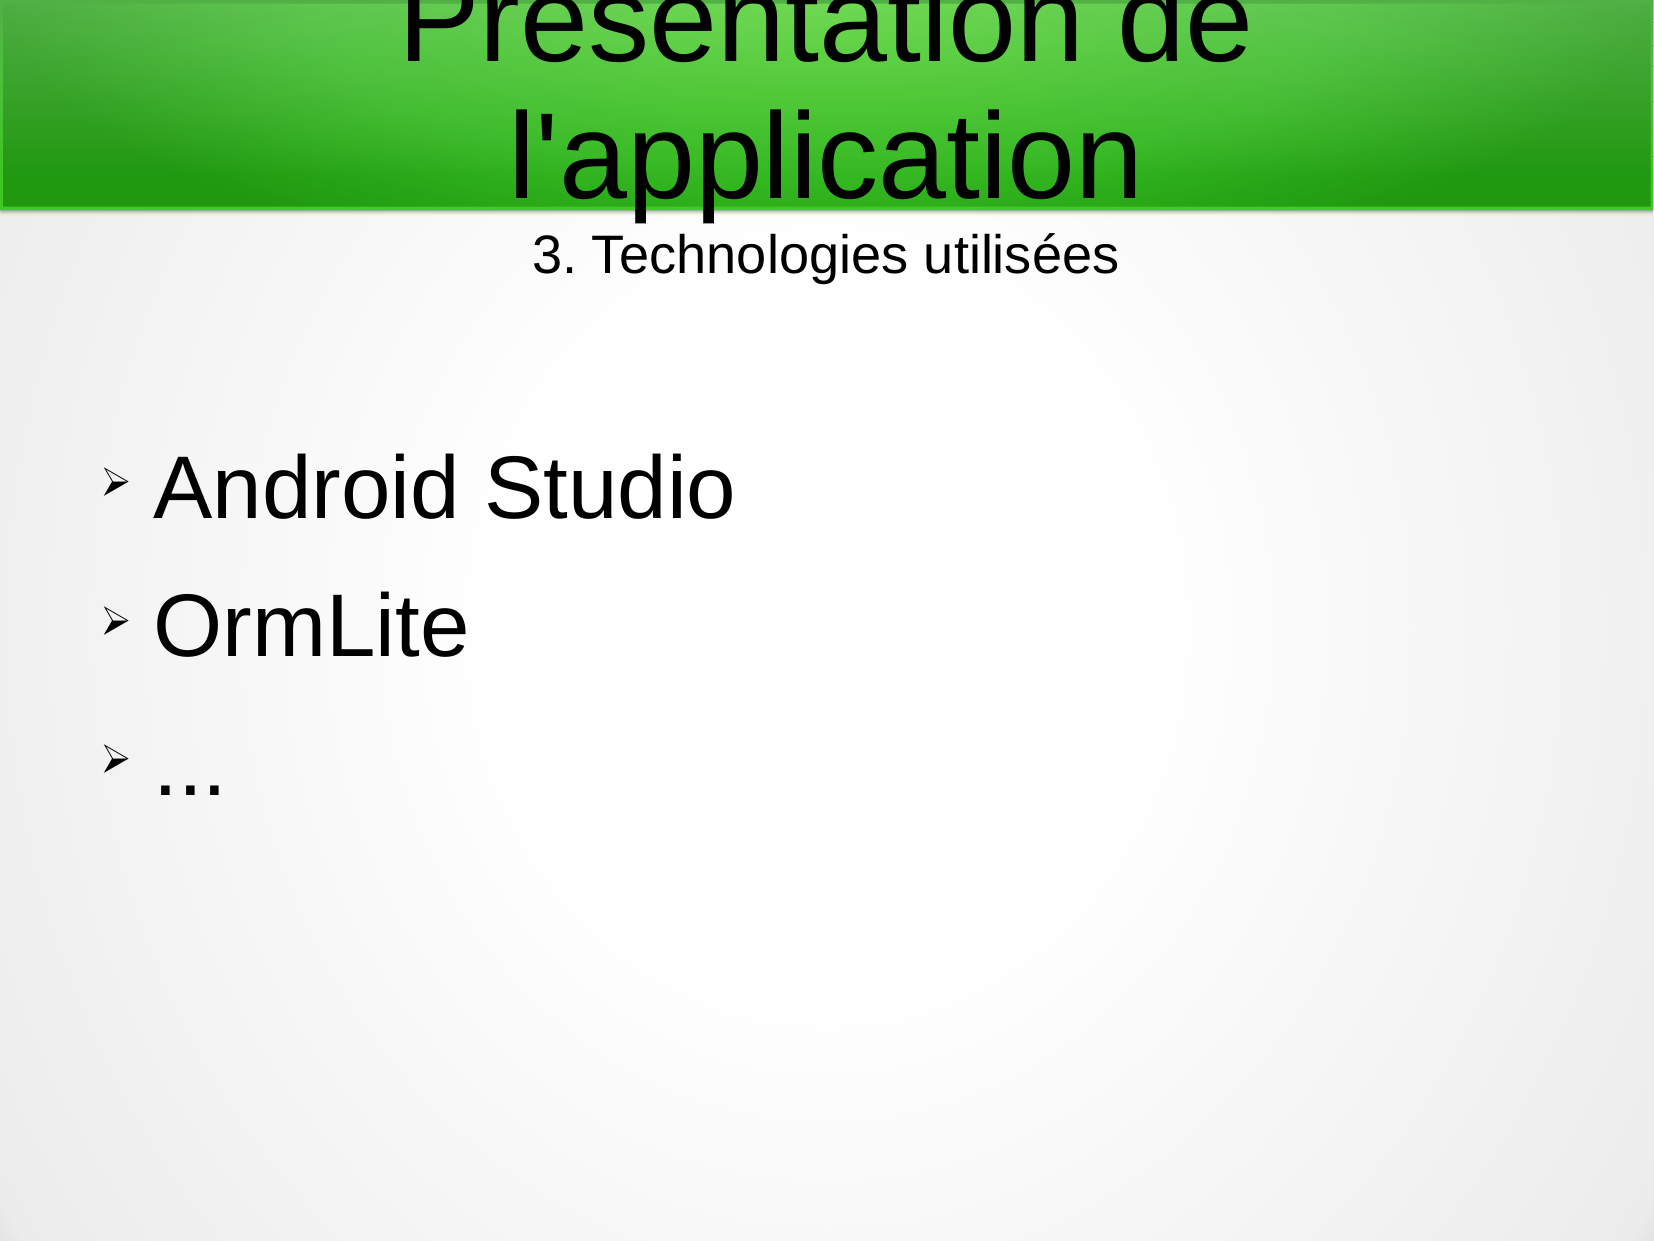

# Présentation de l'application 3. Technologies utilisées
Android Studio
OrmLite
...